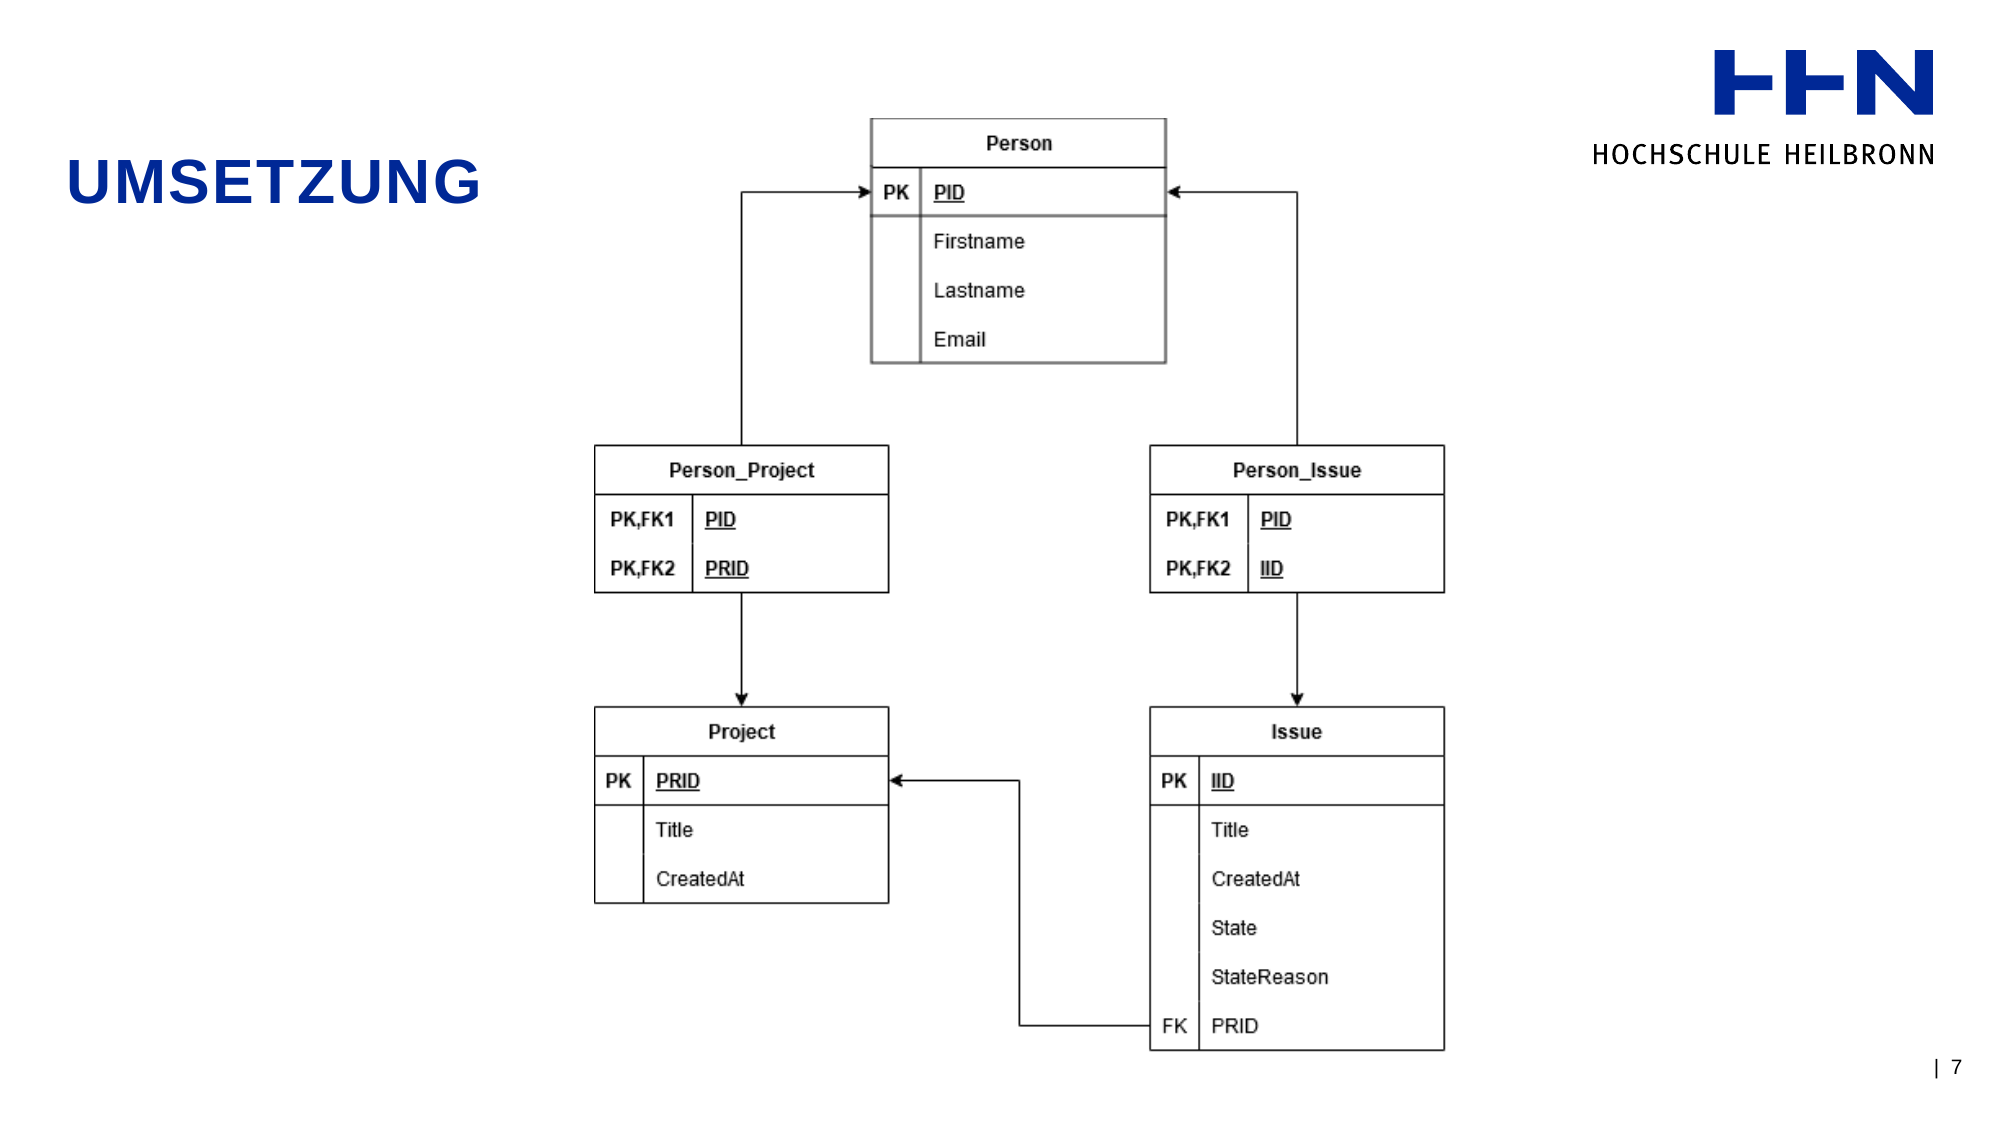

# Umsetzung
Bachelor Kolloquium | Robin Hefner | AIB | WiSe 2024/25